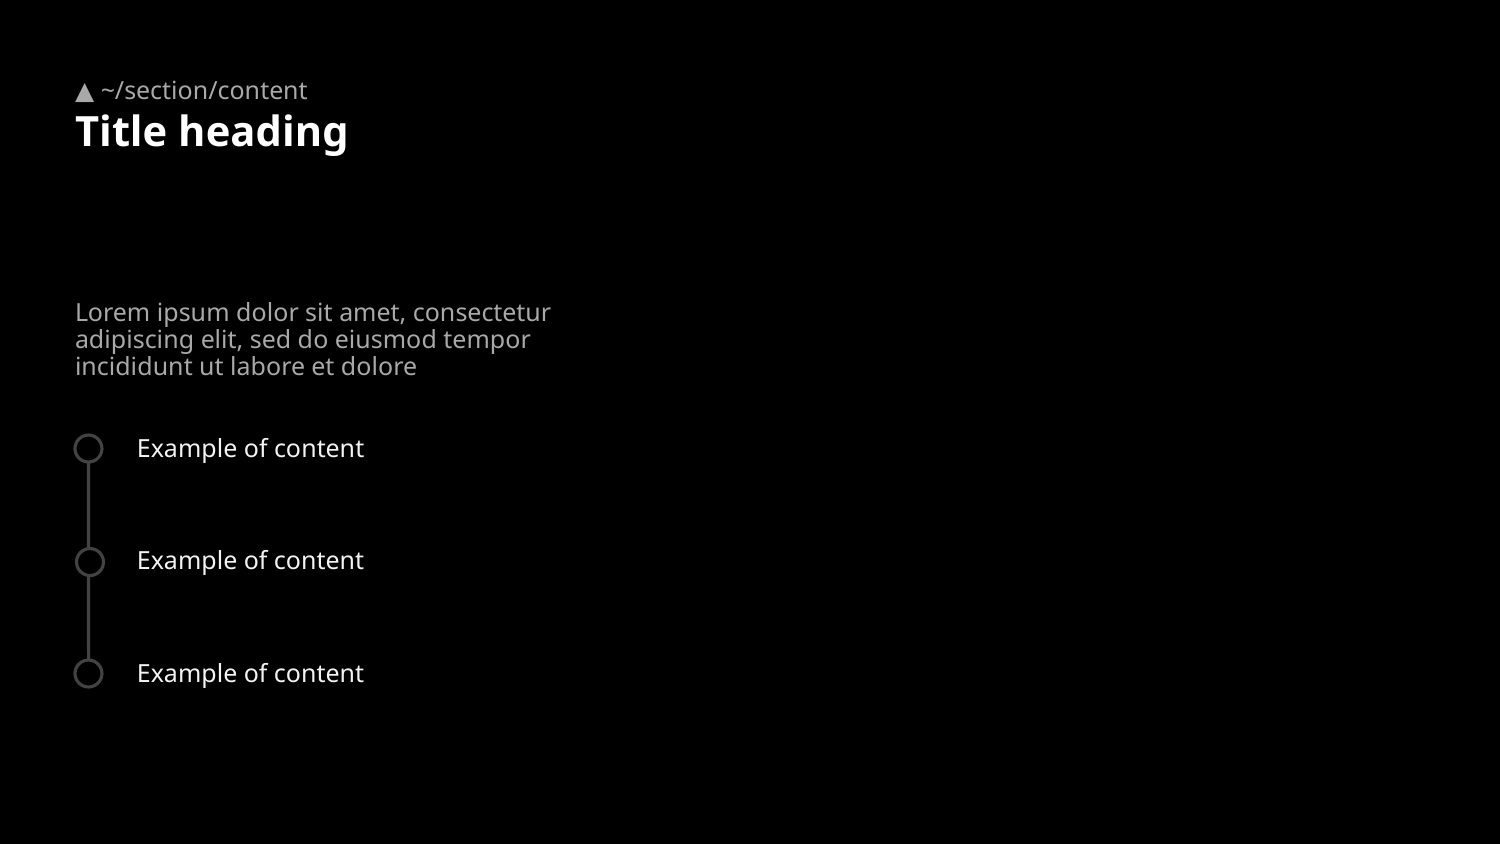

▲ ~/section/content
Title heading
Lorem ipsum dolor sit amet, consectetur adipiscing elit, sed do eiusmod tempor incididunt ut labore et dolore
Example of content
Example of content
Example of content